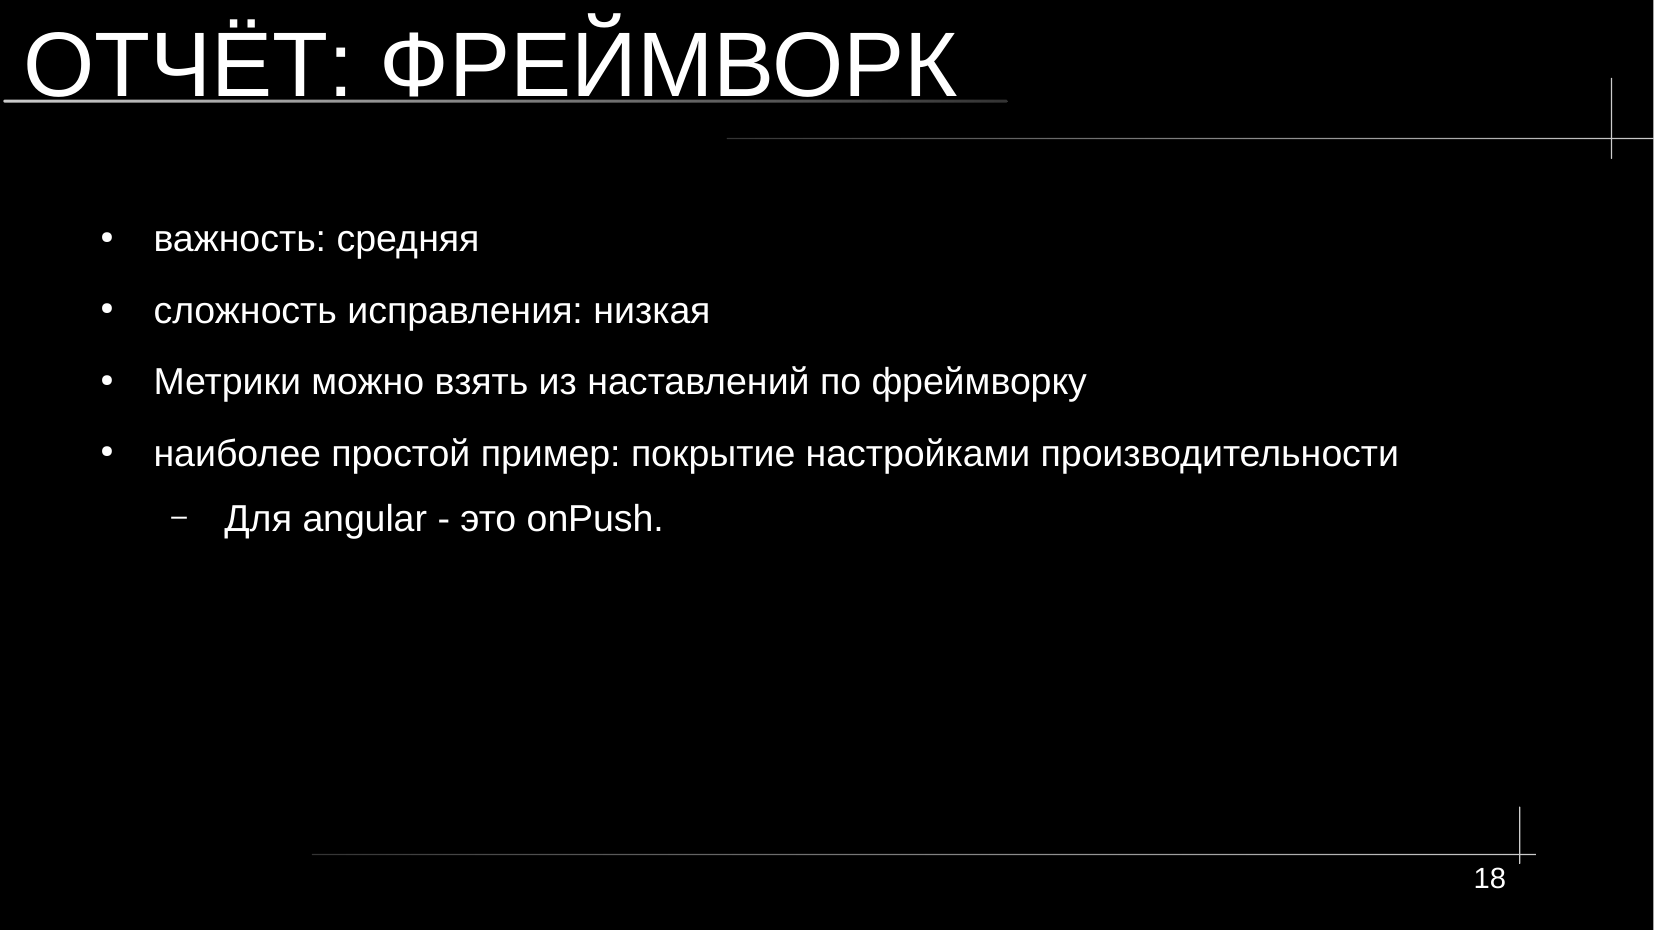

# ОТЧЁТ: ФРЕЙМВОРК
важность: средняя
сложность исправления: низкая
Метрики можно взять из наставлений по фреймворку
наиболее простой пример: покрытие настройками производительности
Для angular - это onPush.
18